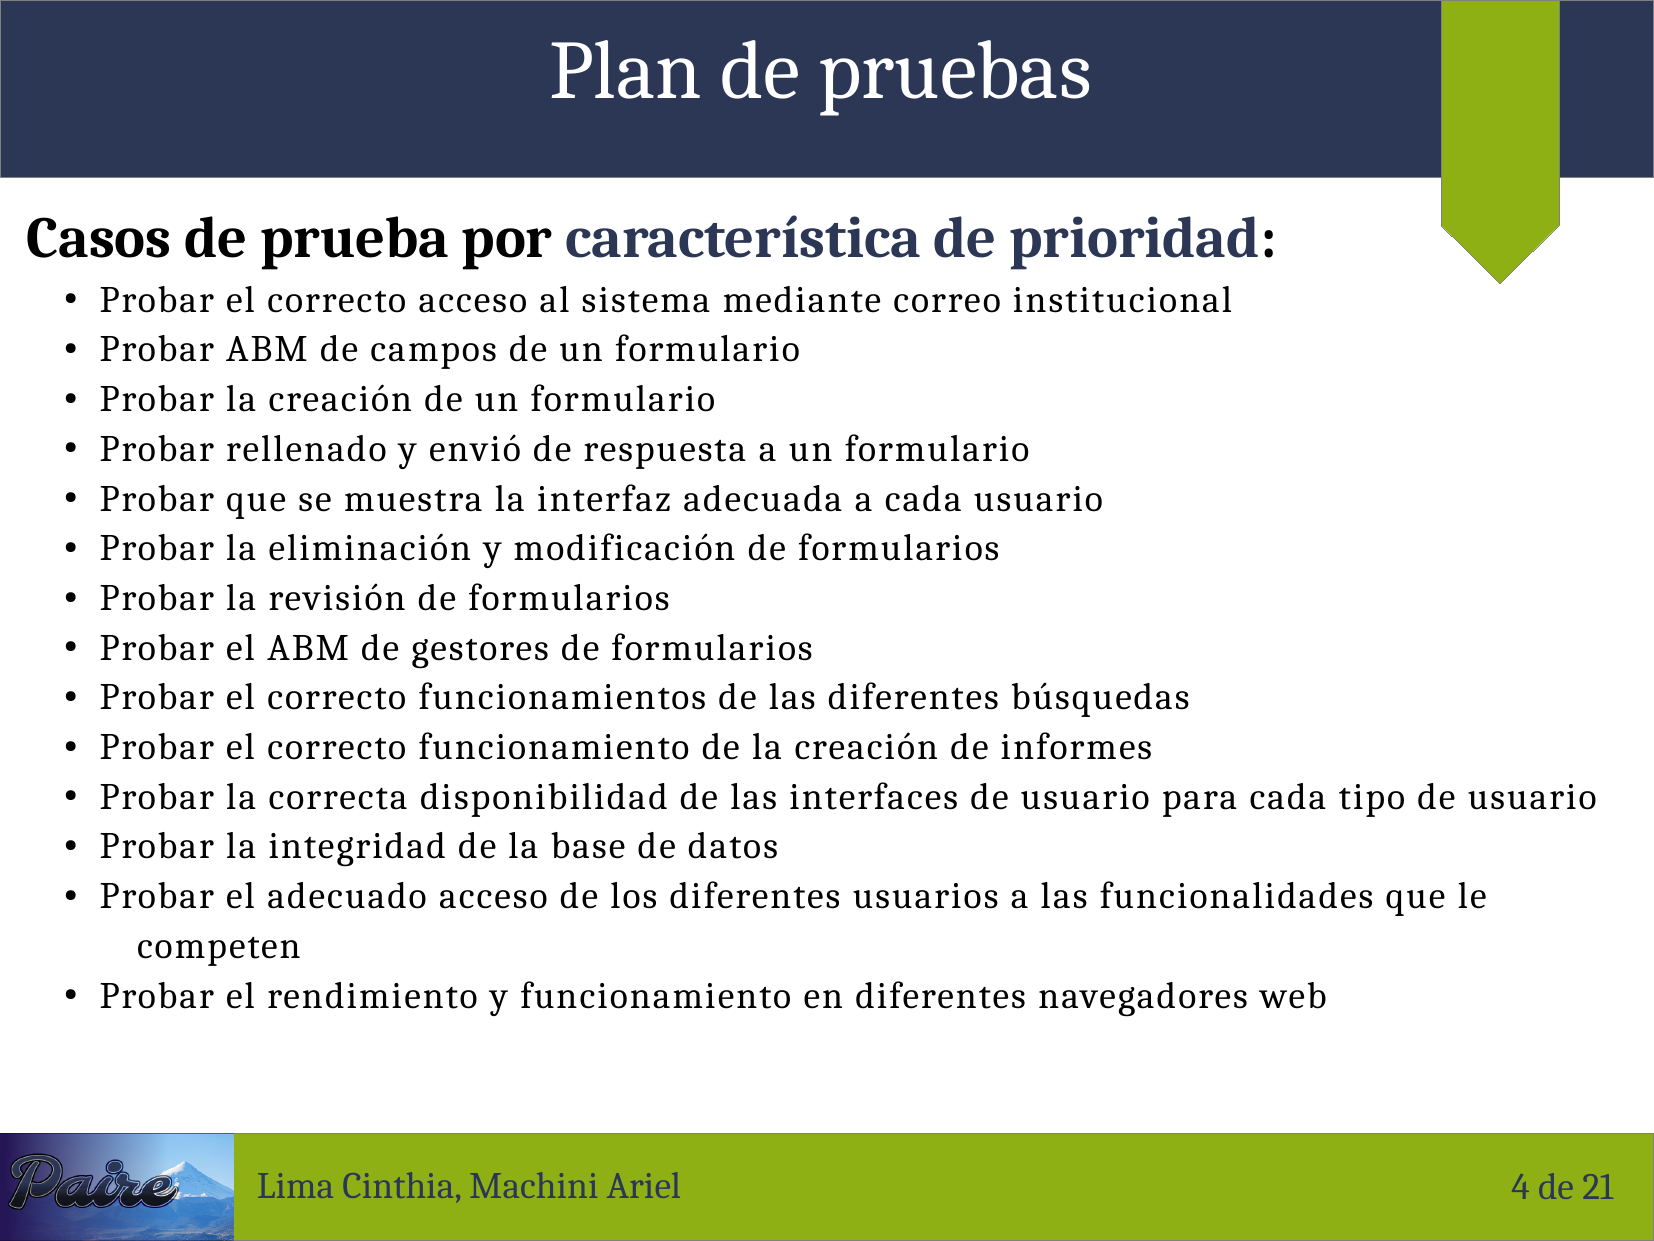

Plan de pruebas
Casos de prueba por característica de prioridad:
Probar el correcto acceso al sistema mediante correo institucional
Probar ABM de campos de un formulario
Probar la creación de un formulario
Probar rellenado y envió de respuesta a un formulario
Probar que se muestra la interfaz adecuada a cada usuario
Probar la eliminación y modificación de formularios
Probar la revisión de formularios
Probar el ABM de gestores de formularios
Probar el correcto funcionamientos de las diferentes búsquedas
Probar el correcto funcionamiento de la creación de informes
Probar la correcta disponibilidad de las interfaces de usuario para cada tipo de usuario
Probar la integridad de la base de datos
Probar el adecuado acceso de los diferentes usuarios a las funcionalidades que le competen
Probar el rendimiento y funcionamiento en diferentes navegadores web
Lima Cinthia, Machini Ariel
 de 21